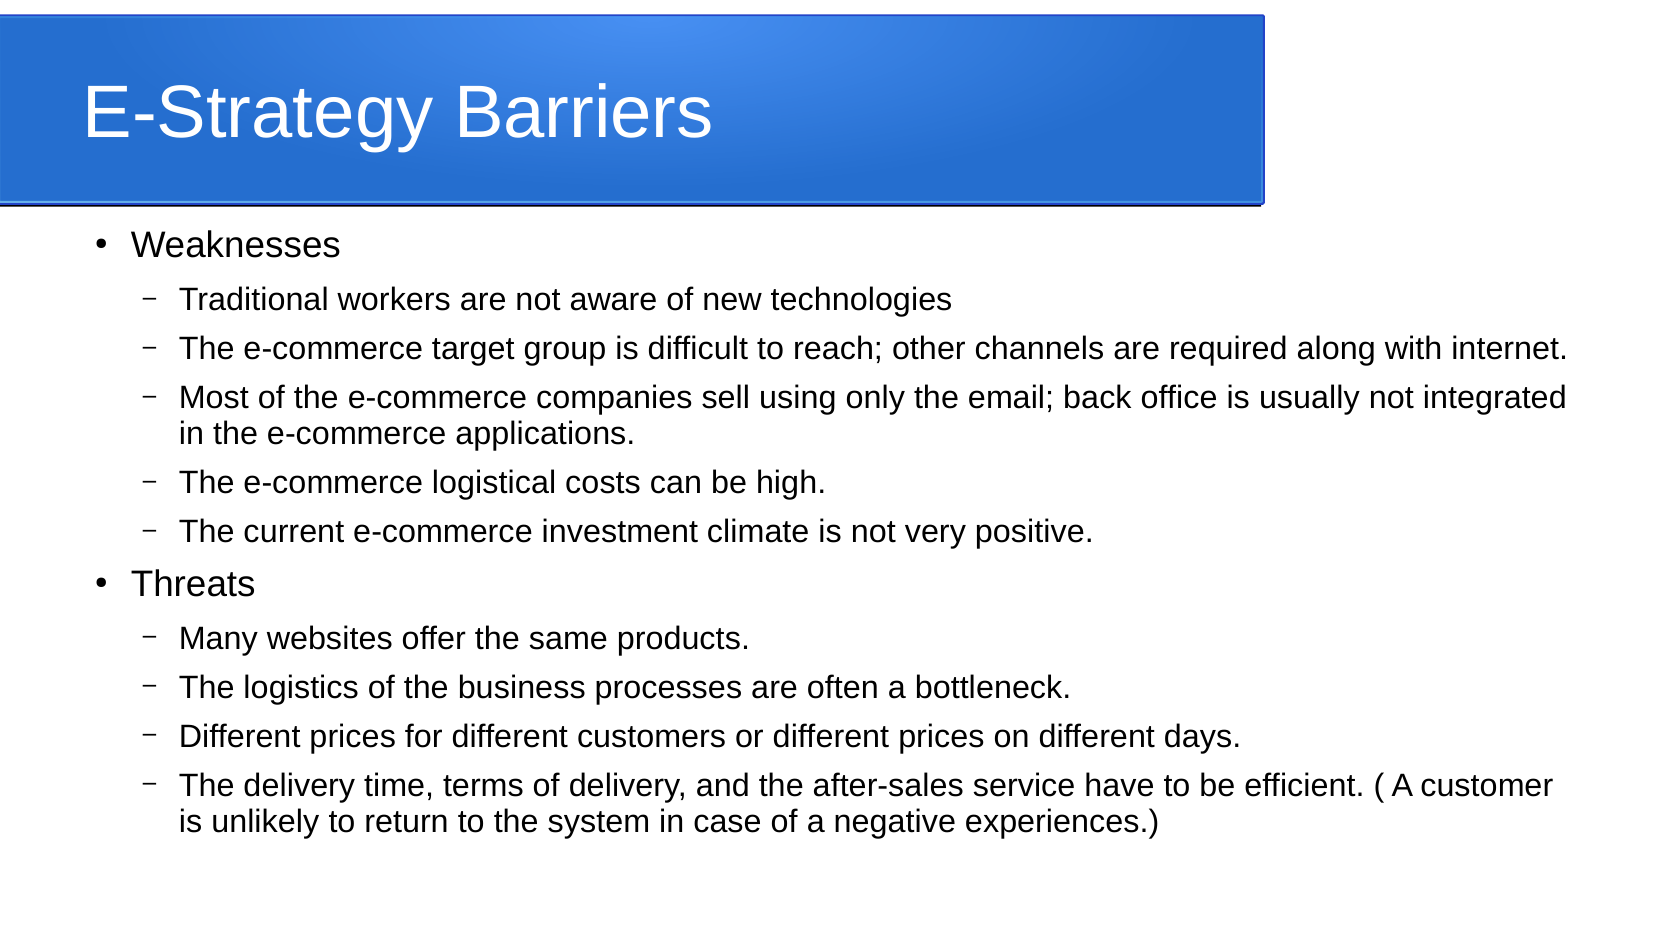

# E-Strategy Barriers
Weaknesses
Traditional workers are not aware of new technologies
The e-commerce target group is difficult to reach; other channels are required along with internet.
Most of the e-commerce companies sell using only the email; back office is usually not integrated in the e-commerce applications.
The e-commerce logistical costs can be high.
The current e-commerce investment climate is not very positive.
Threats
Many websites offer the same products.
The logistics of the business processes are often a bottleneck.
Different prices for different customers or different prices on different days.
The delivery time, terms of delivery, and the after-sales service have to be efficient. ( A customer is unlikely to return to the system in case of a negative experiences.)